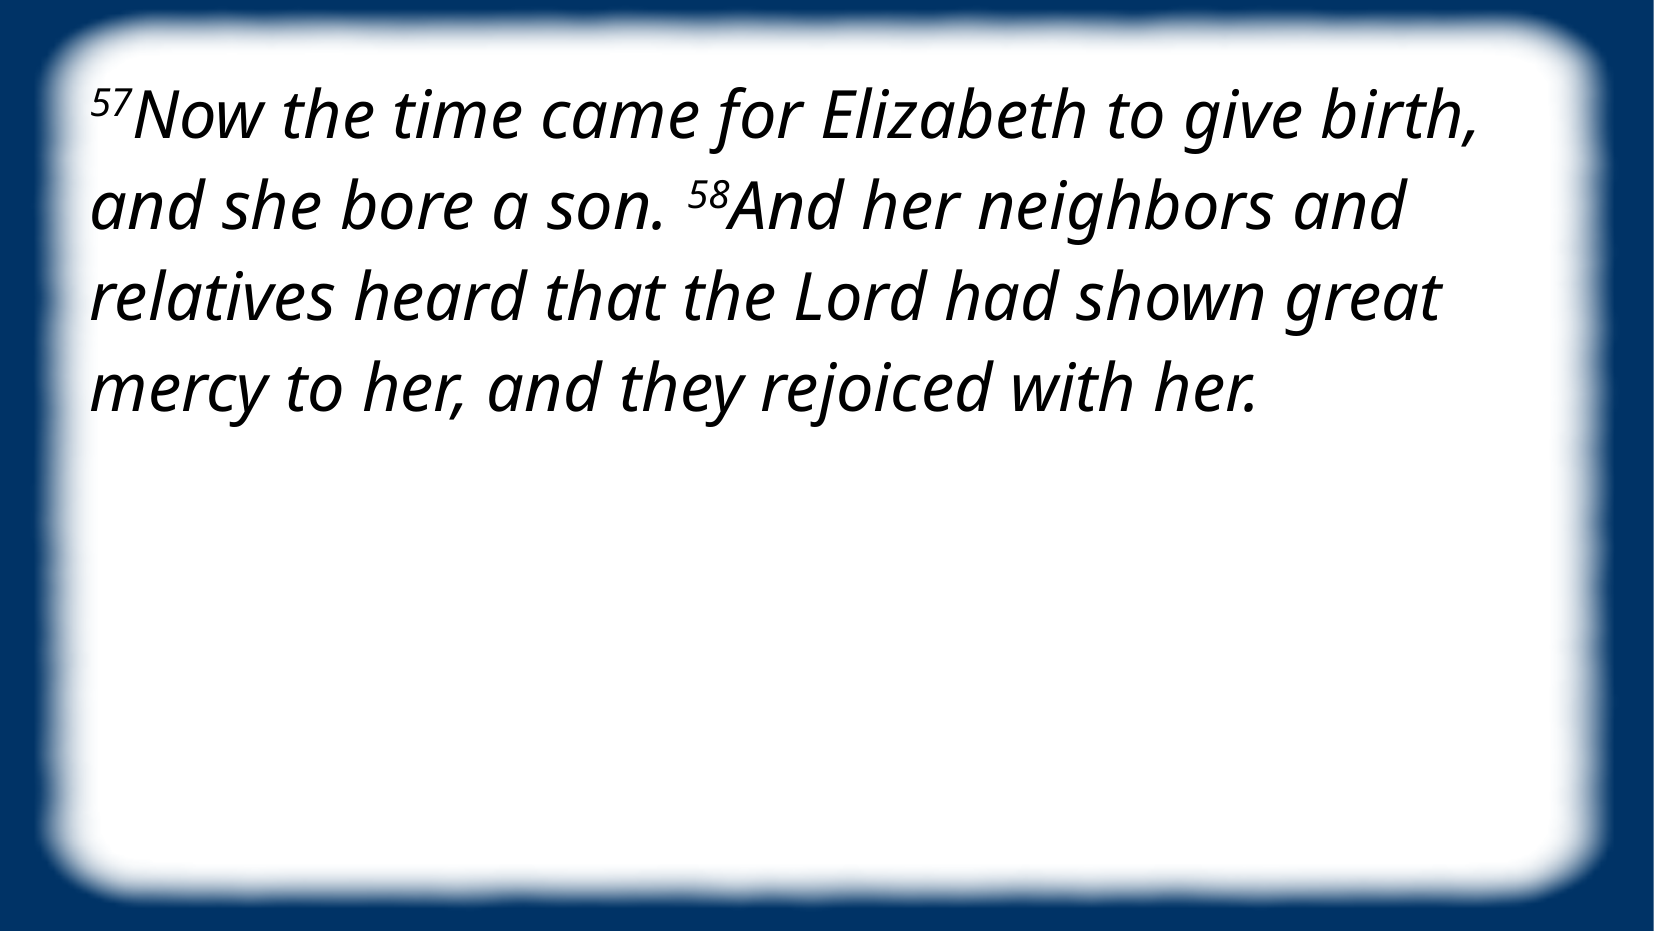

57Now the time came for Elizabeth to give birth, and she bore a son. 58And her neighbors and relatives heard that the Lord had shown great mercy to her, and they rejoiced with her.